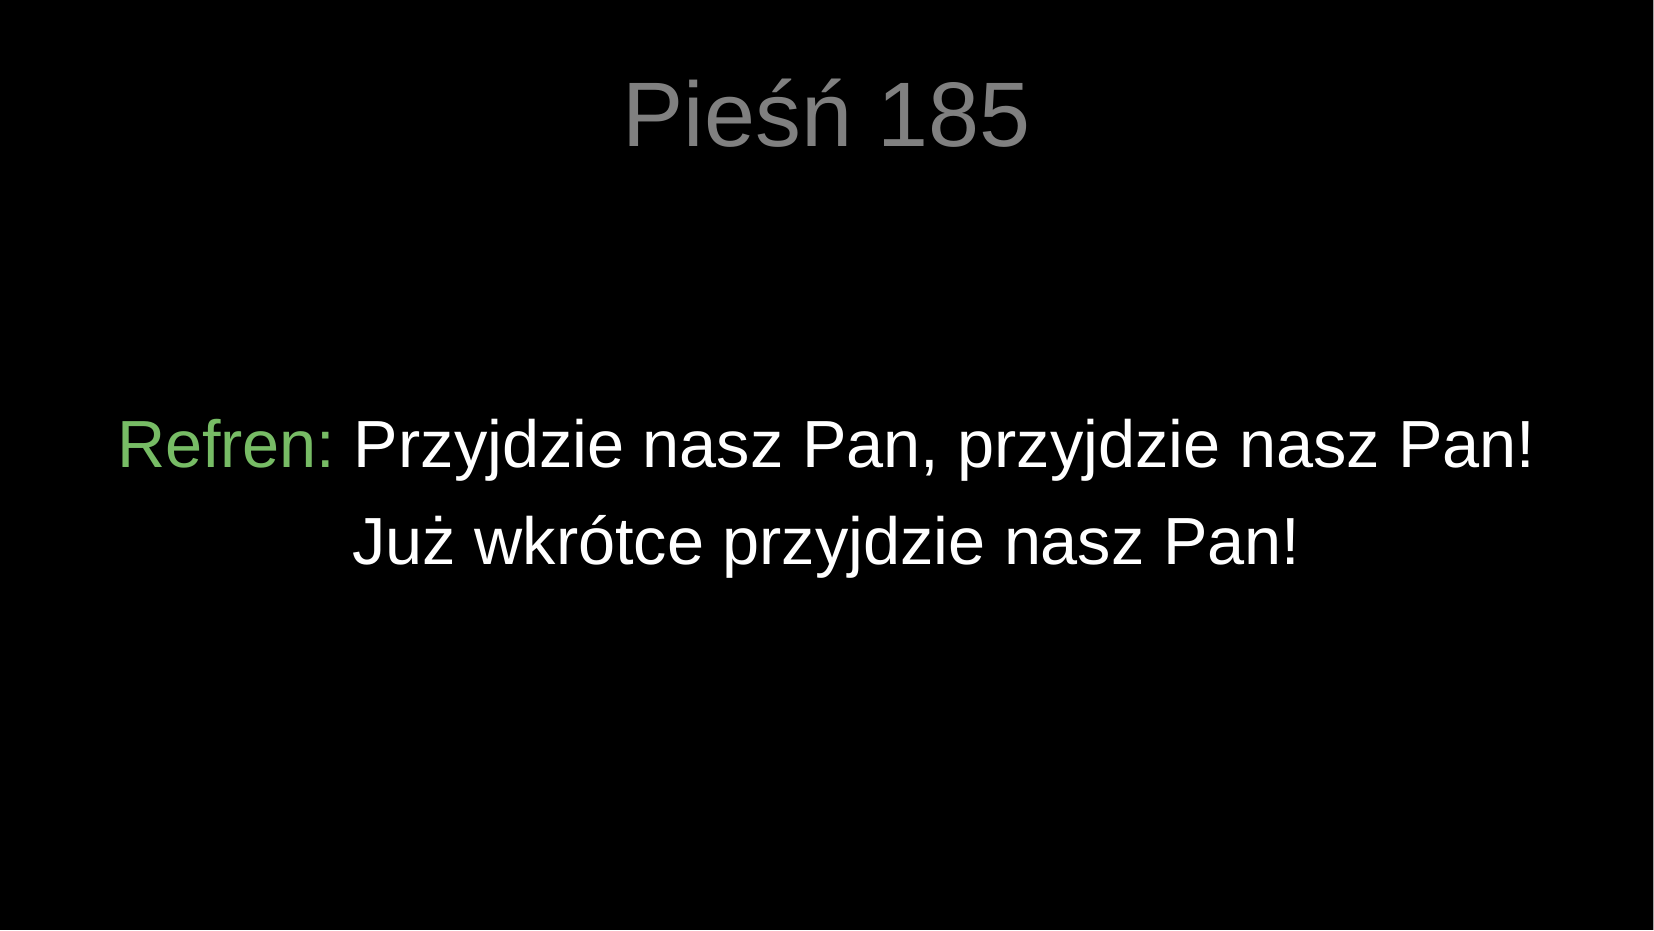

# Pieśń 185
Refren: Przyjdzie nasz Pan, przyjdzie nasz Pan!
Już wkrótce przyjdzie nasz Pan!